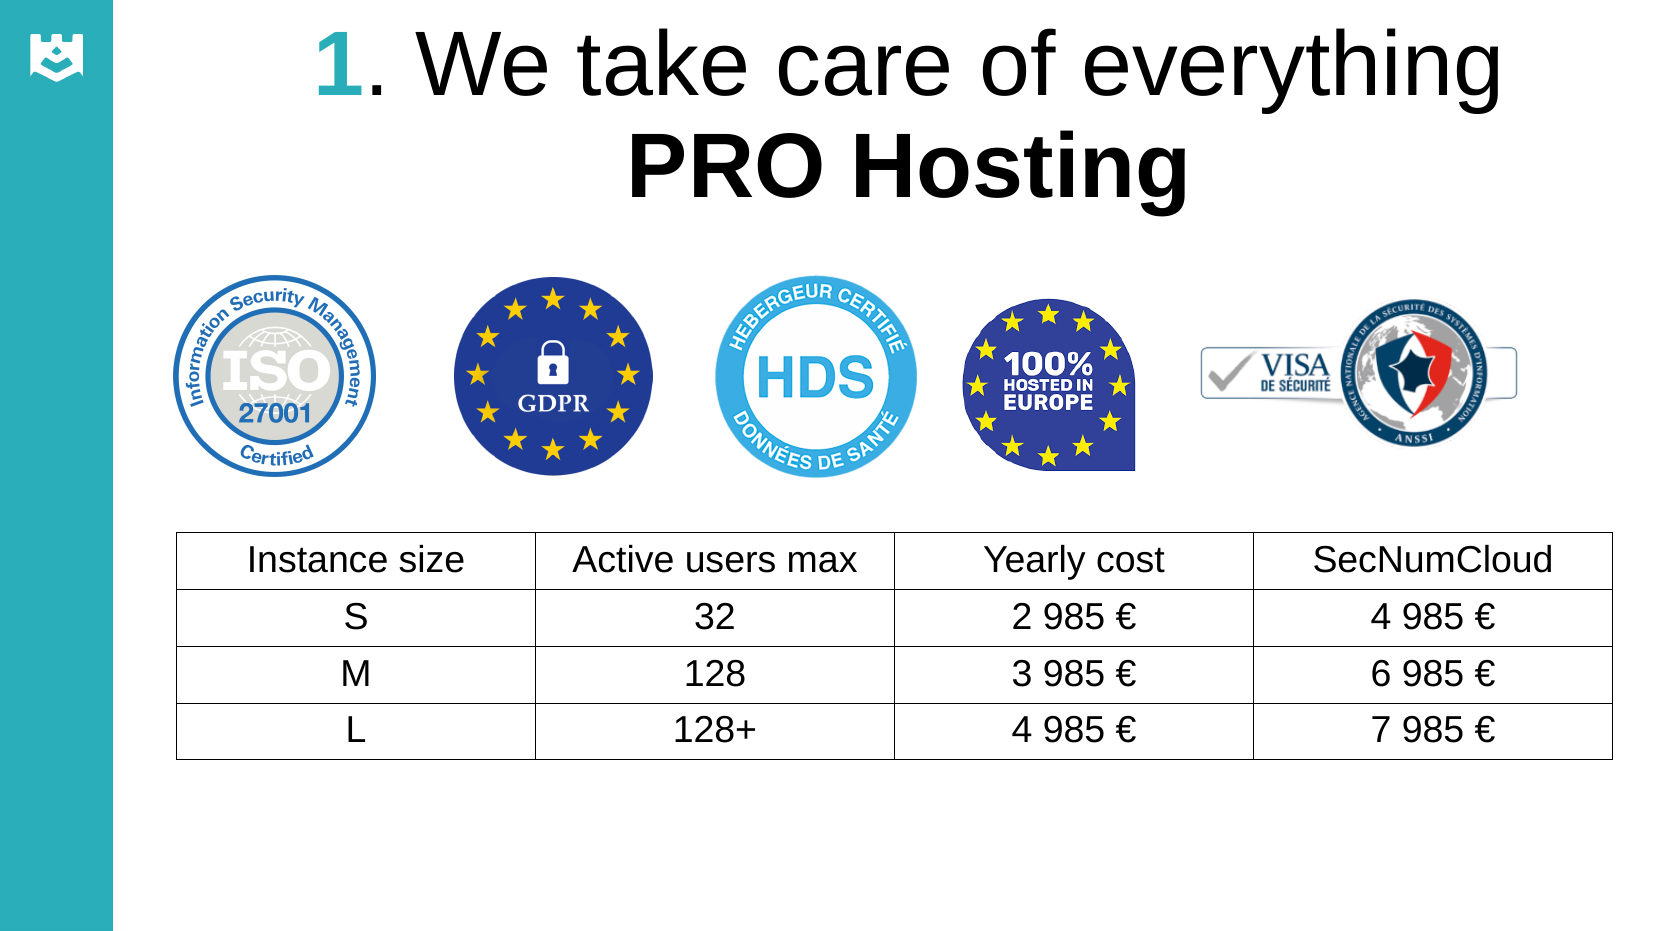

# 1. We take care of everything PRO Hosting
| Instance size | Active users max | Yearly cost | SecNumCloud |
| --- | --- | --- | --- |
| S | 32 | 2 985 € | 4 985 € |
| M | 128 | 3 985 € | 6 985 € |
| L | 128+ | 4 985 € | 7 985 € |